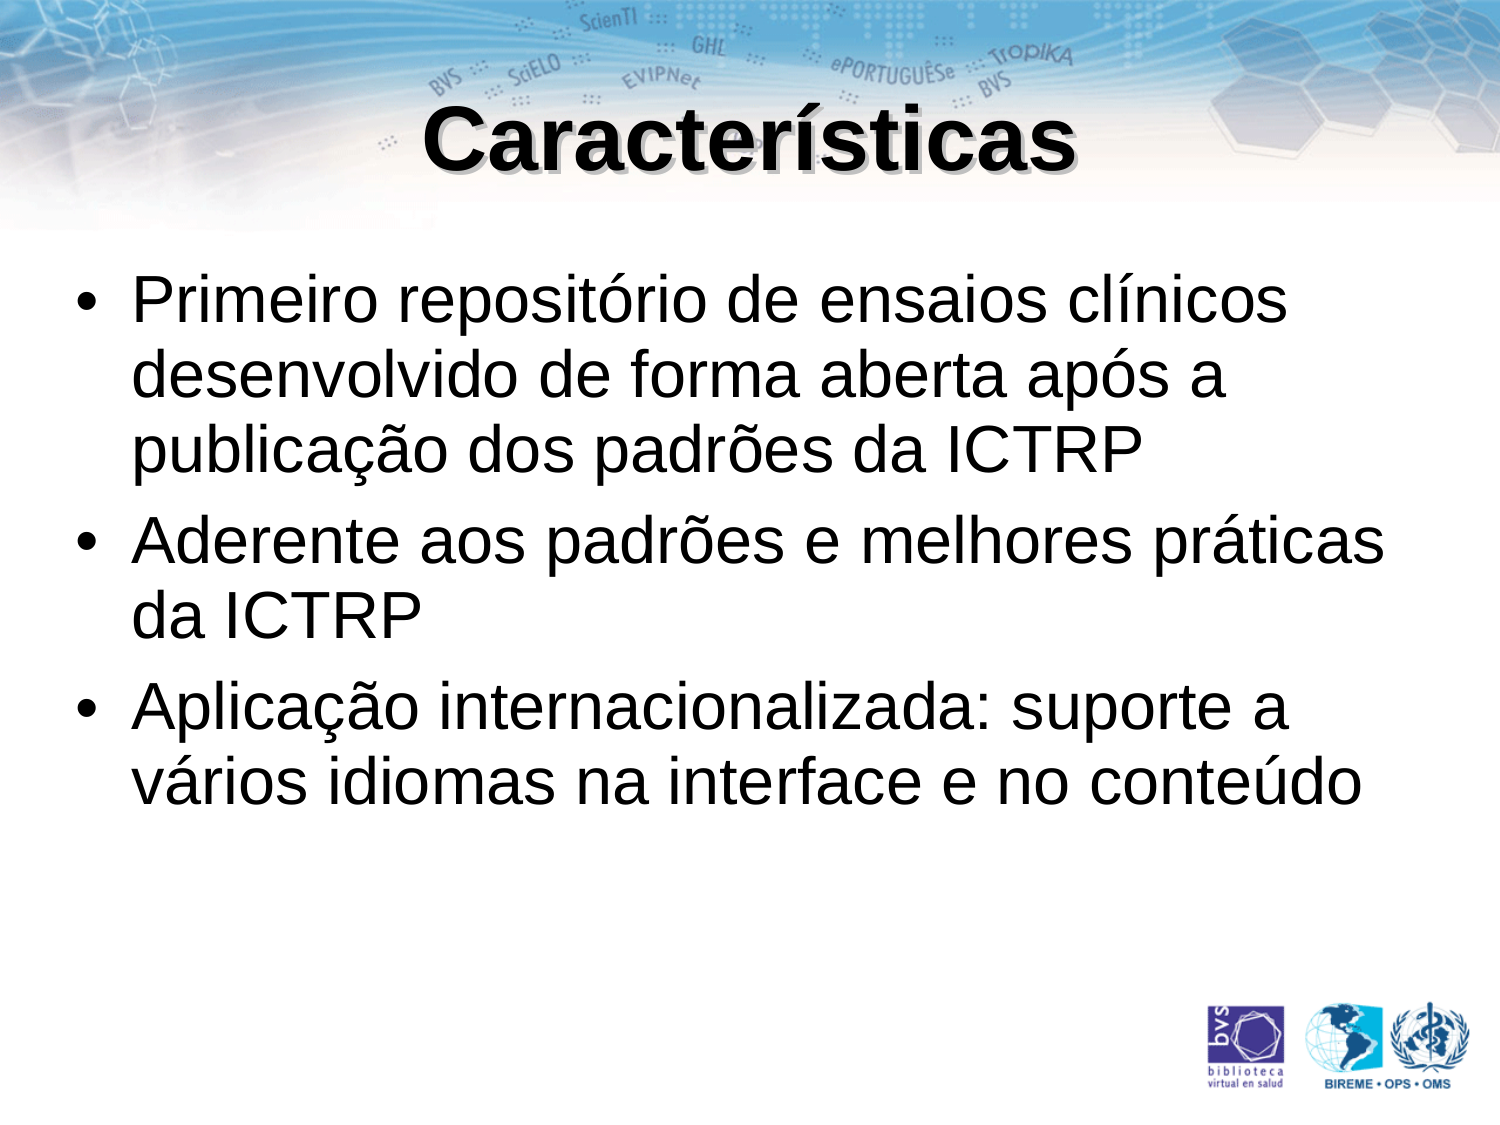

# Características
Primeiro repositório de ensaios clínicos desenvolvido de forma aberta após a publicação dos padrões da ICTRP
Aderente aos padrões e melhores práticas da ICTRP
Aplicação internacionalizada: suporte a vários idiomas na interface e no conteúdo